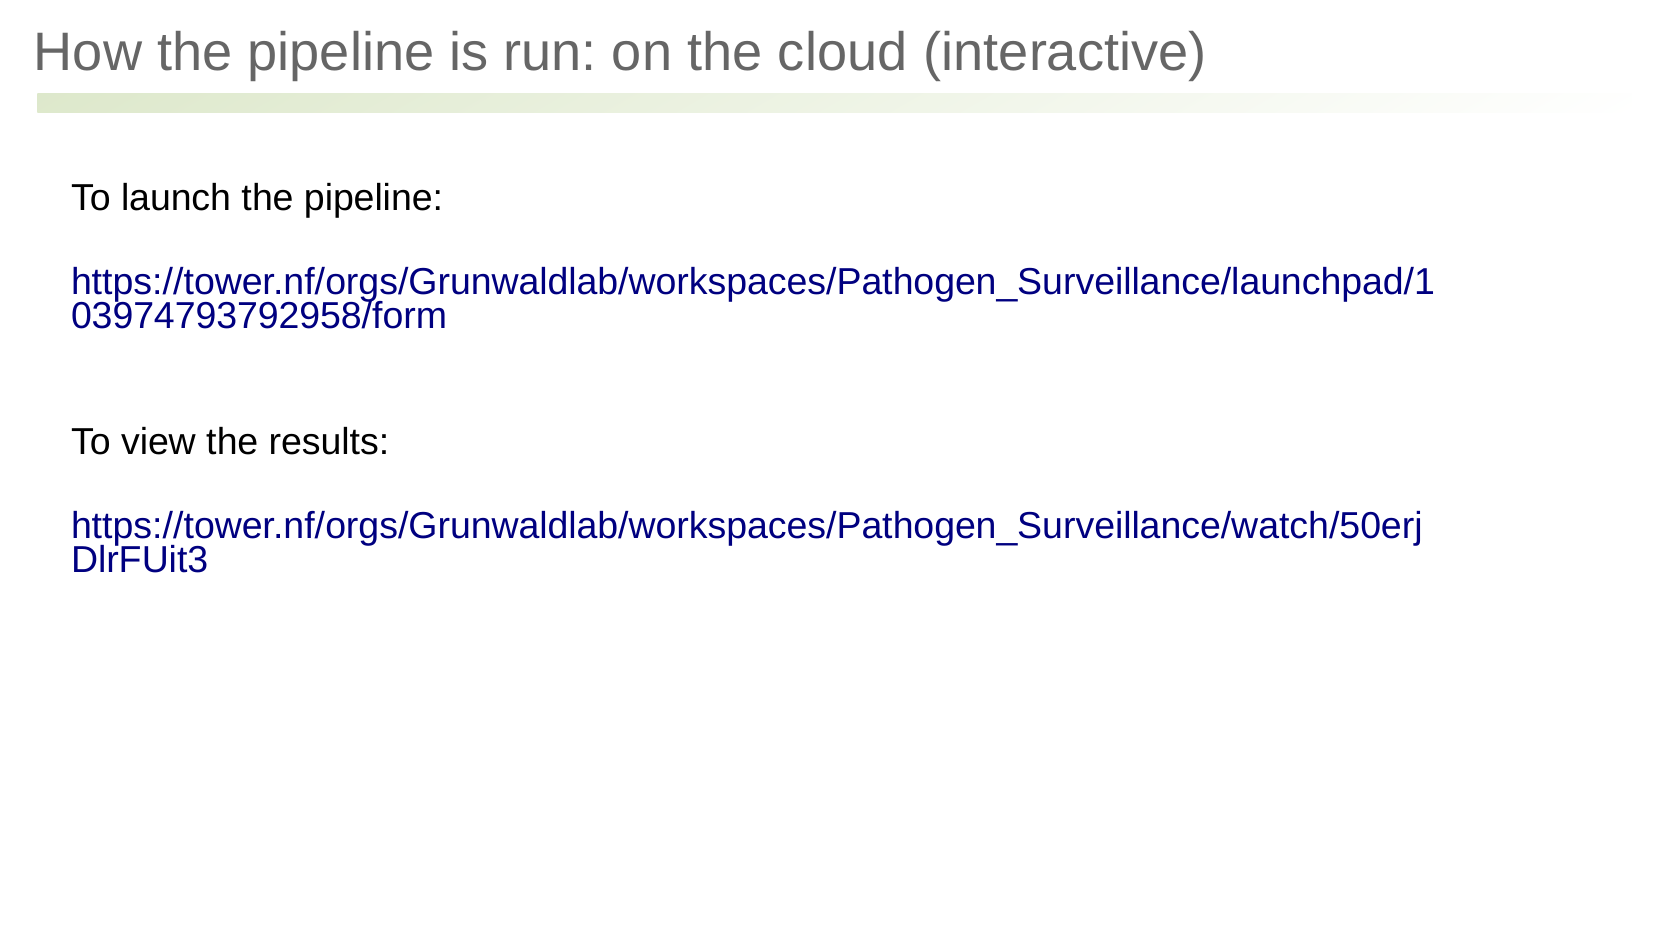

How the pipeline is run: on the cloud (interactive)
To launch the pipeline:
https://tower.nf/orgs/Grunwaldlab/workspaces/Pathogen_Surveillance/launchpad/103974793792958/form
To view the results:
https://tower.nf/orgs/Grunwaldlab/workspaces/Pathogen_Surveillance/watch/50erjDlrFUit3